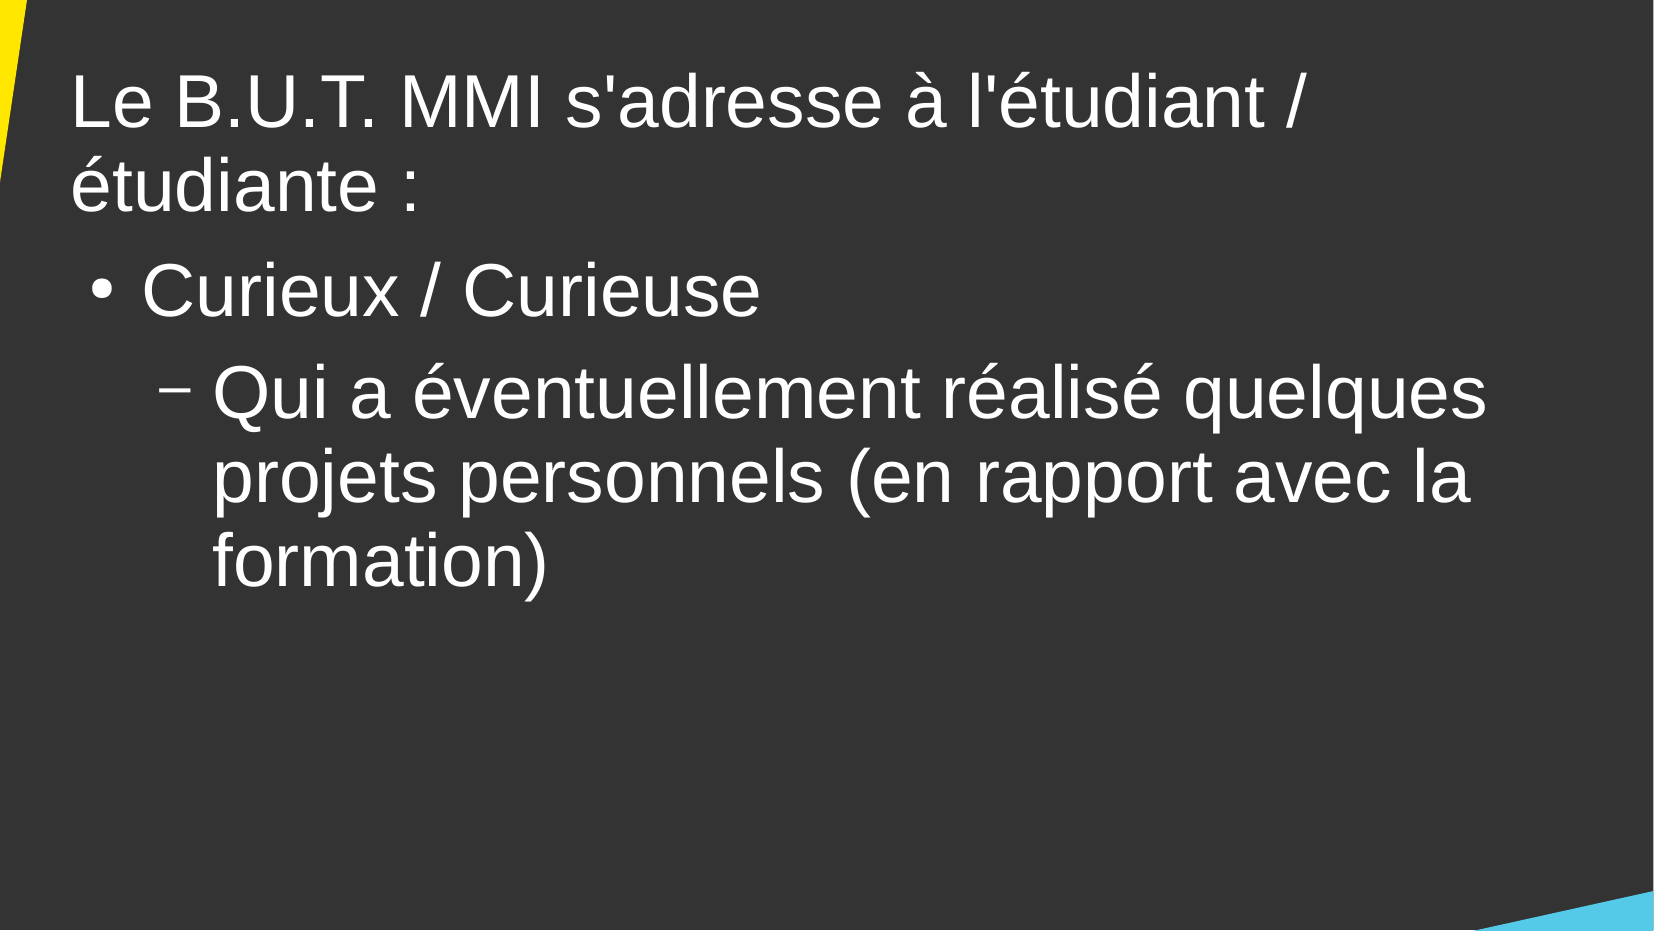

# Le B.U.T. MMI s'adresse à l'étudiant / étudiante :
Curieux / Curieuse
Qui a éventuellement réalisé quelques projets personnels (en rapport avec la formation)